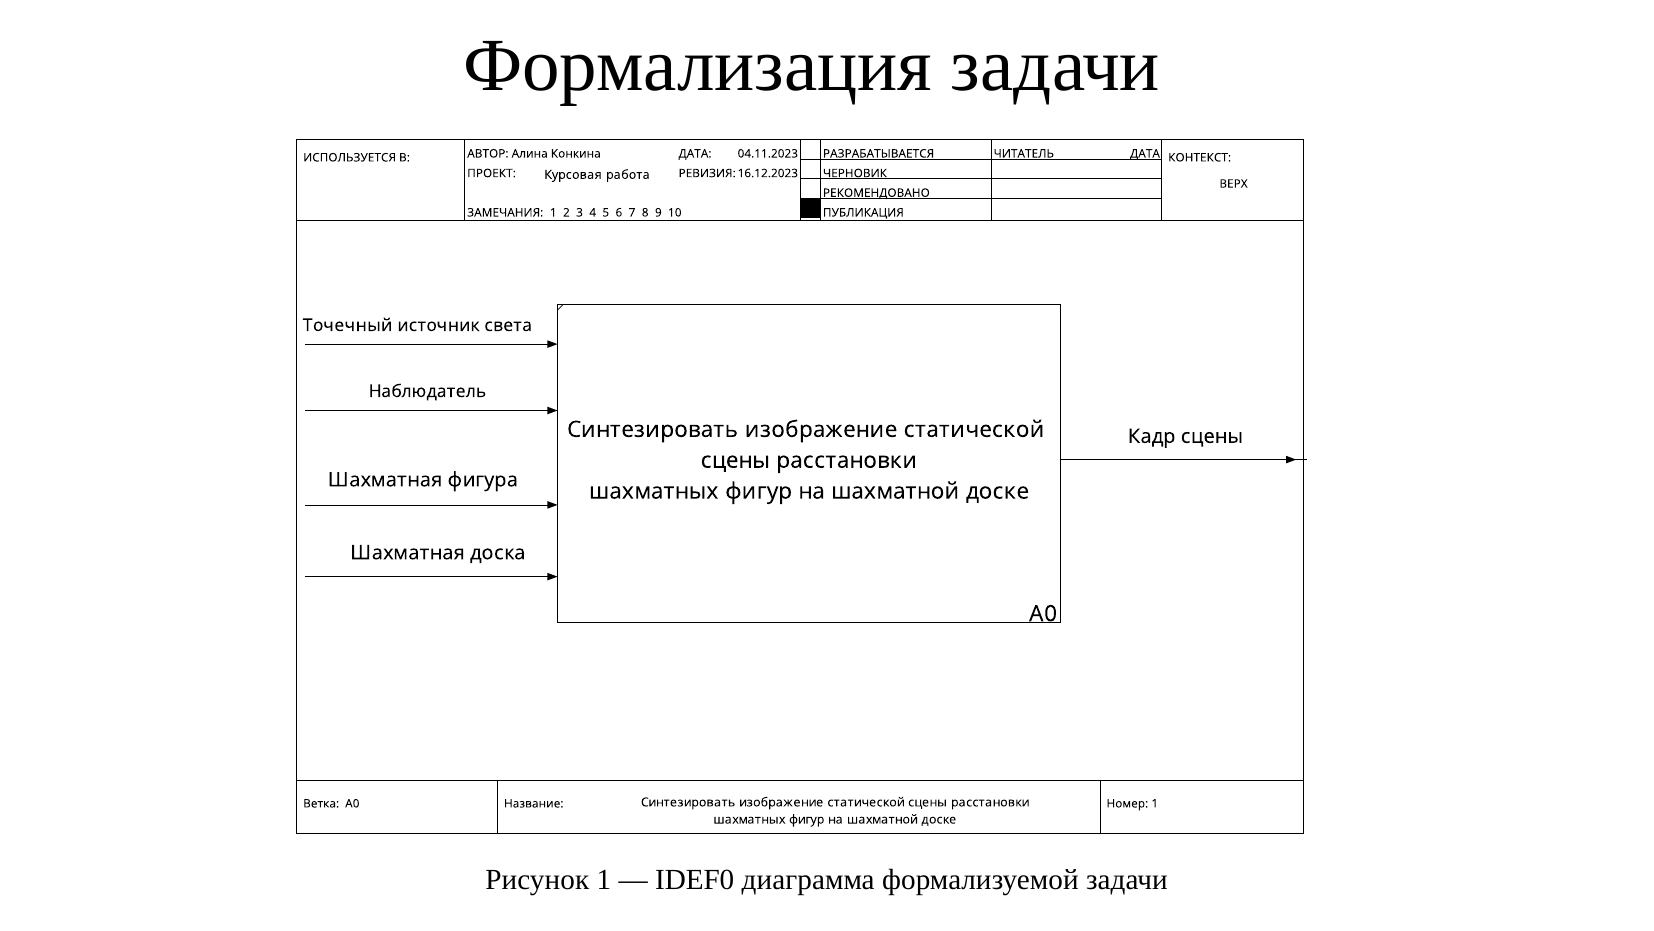

# Формализация задачи
Рисунок 1 — IDEF0 диаграмма формализуемой задачи